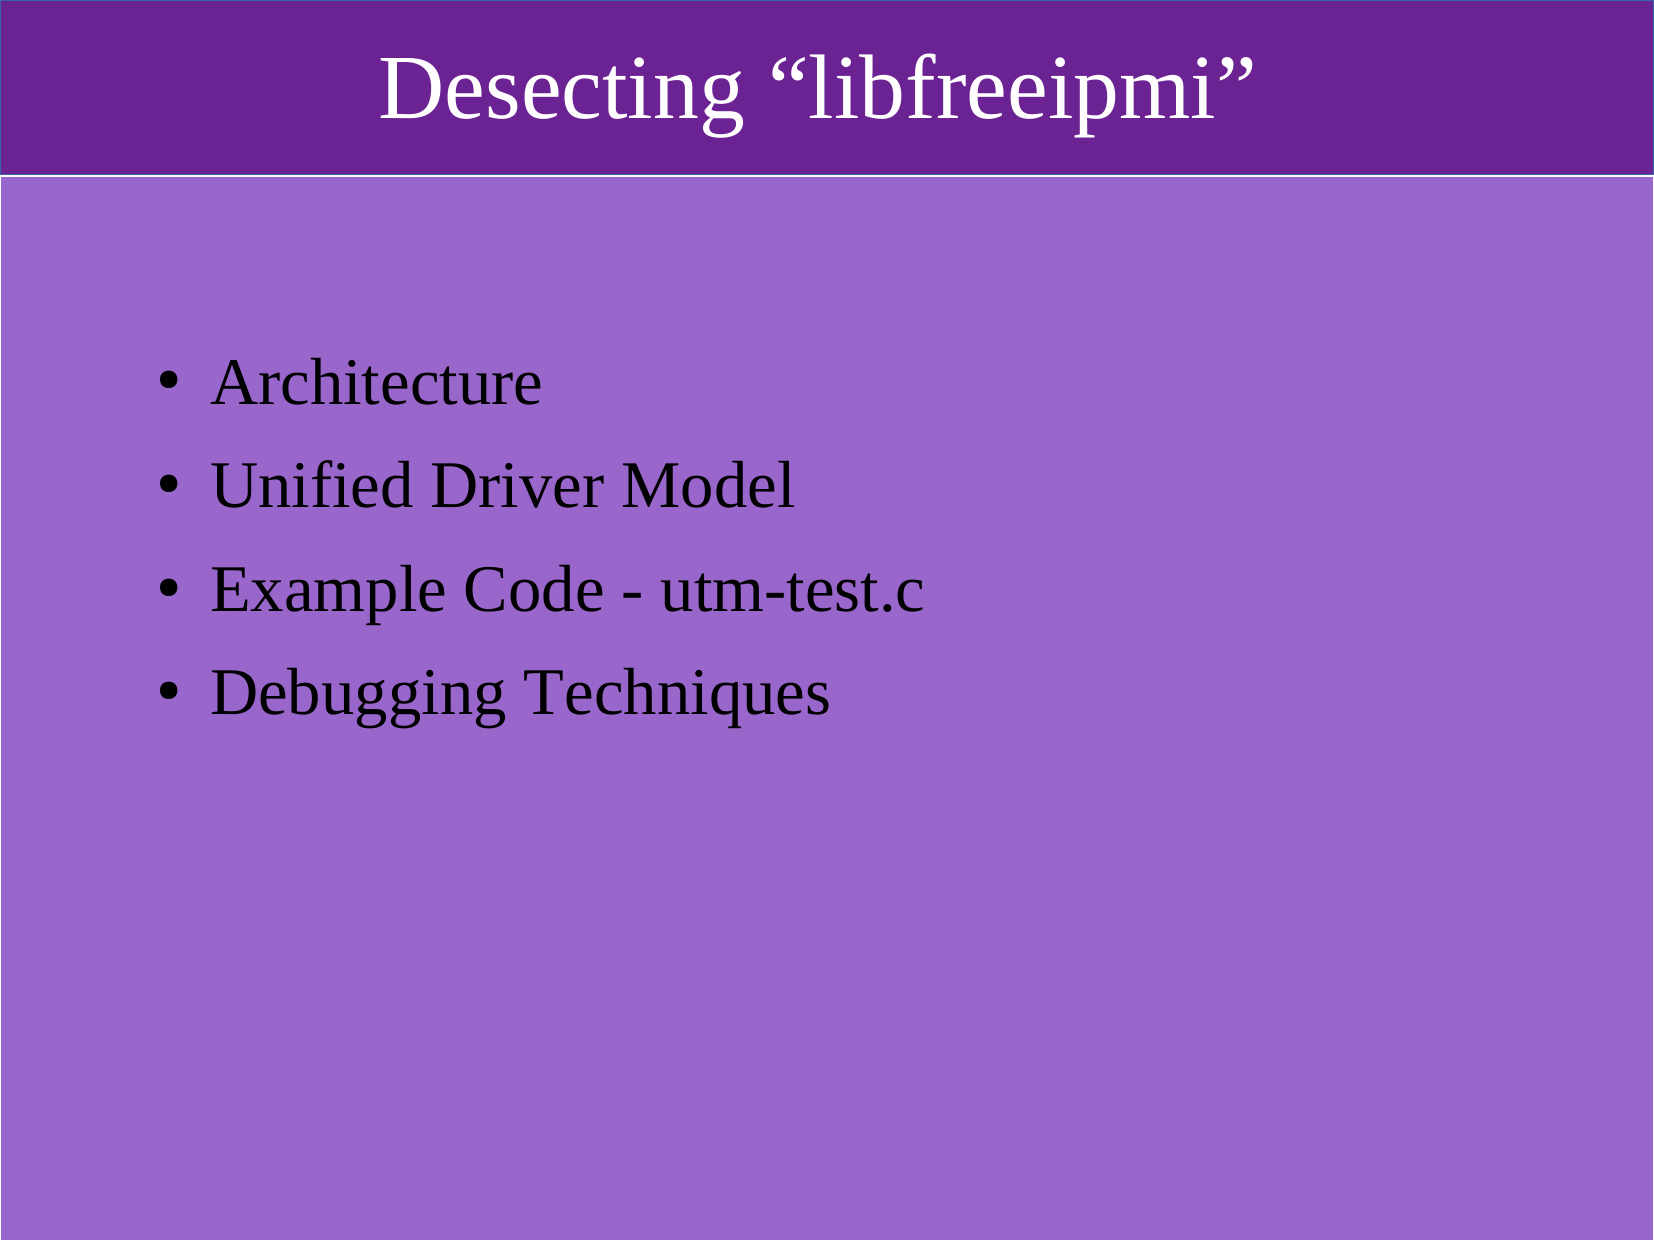

# Desecting “libfreeipmi”
Architecture
Unified Driver Model
Example Code - utm-test.c
Debugging Techniques